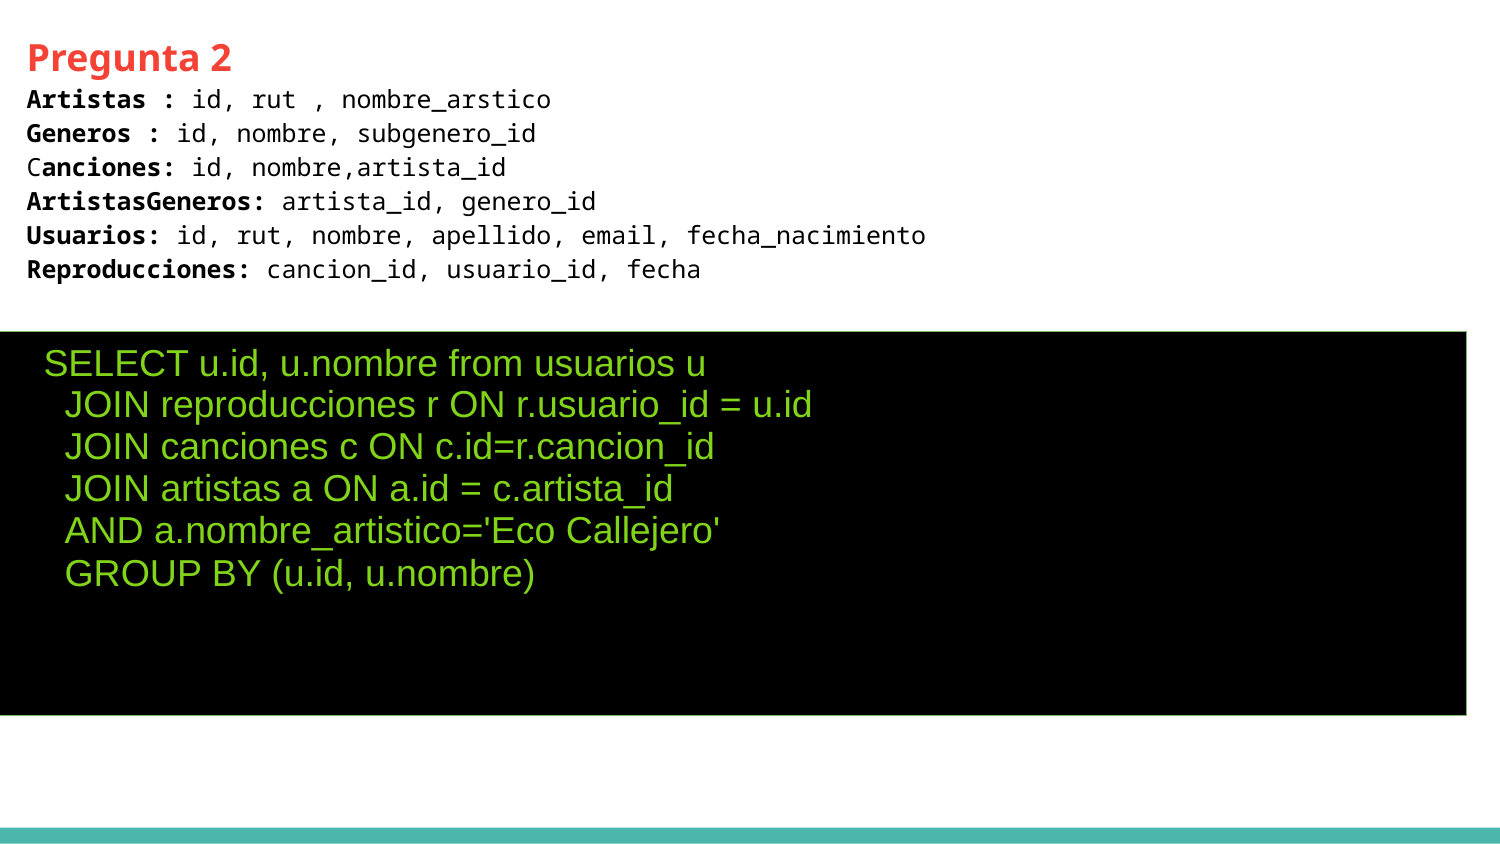

Pregunta 2
Artistas : id, rut , nombre_arstico
Generos : id, nombre, subgenero_id
Canciones: id, nombre,artista_id
ArtistasGeneros: artista_id, genero_id
Usuarios: id, rut, nombre, apellido, email, fecha_nacimiento
Reproducciones: cancion_id, usuario_id, fecha
5 - Quienes han escuchado las canciones del artista Eco Callejero
| |
| --- |
SELECT u.id, u.nombre from usuarios u
 JOIN reproducciones r ON r.usuario_id = u.id
 JOIN canciones c ON c.id=r.cancion_id
 JOIN artistas a ON a.id = c.artista_id
 AND a.nombre_artistico='Eco Callejero'
 GROUP BY (u.id, u.nombre)